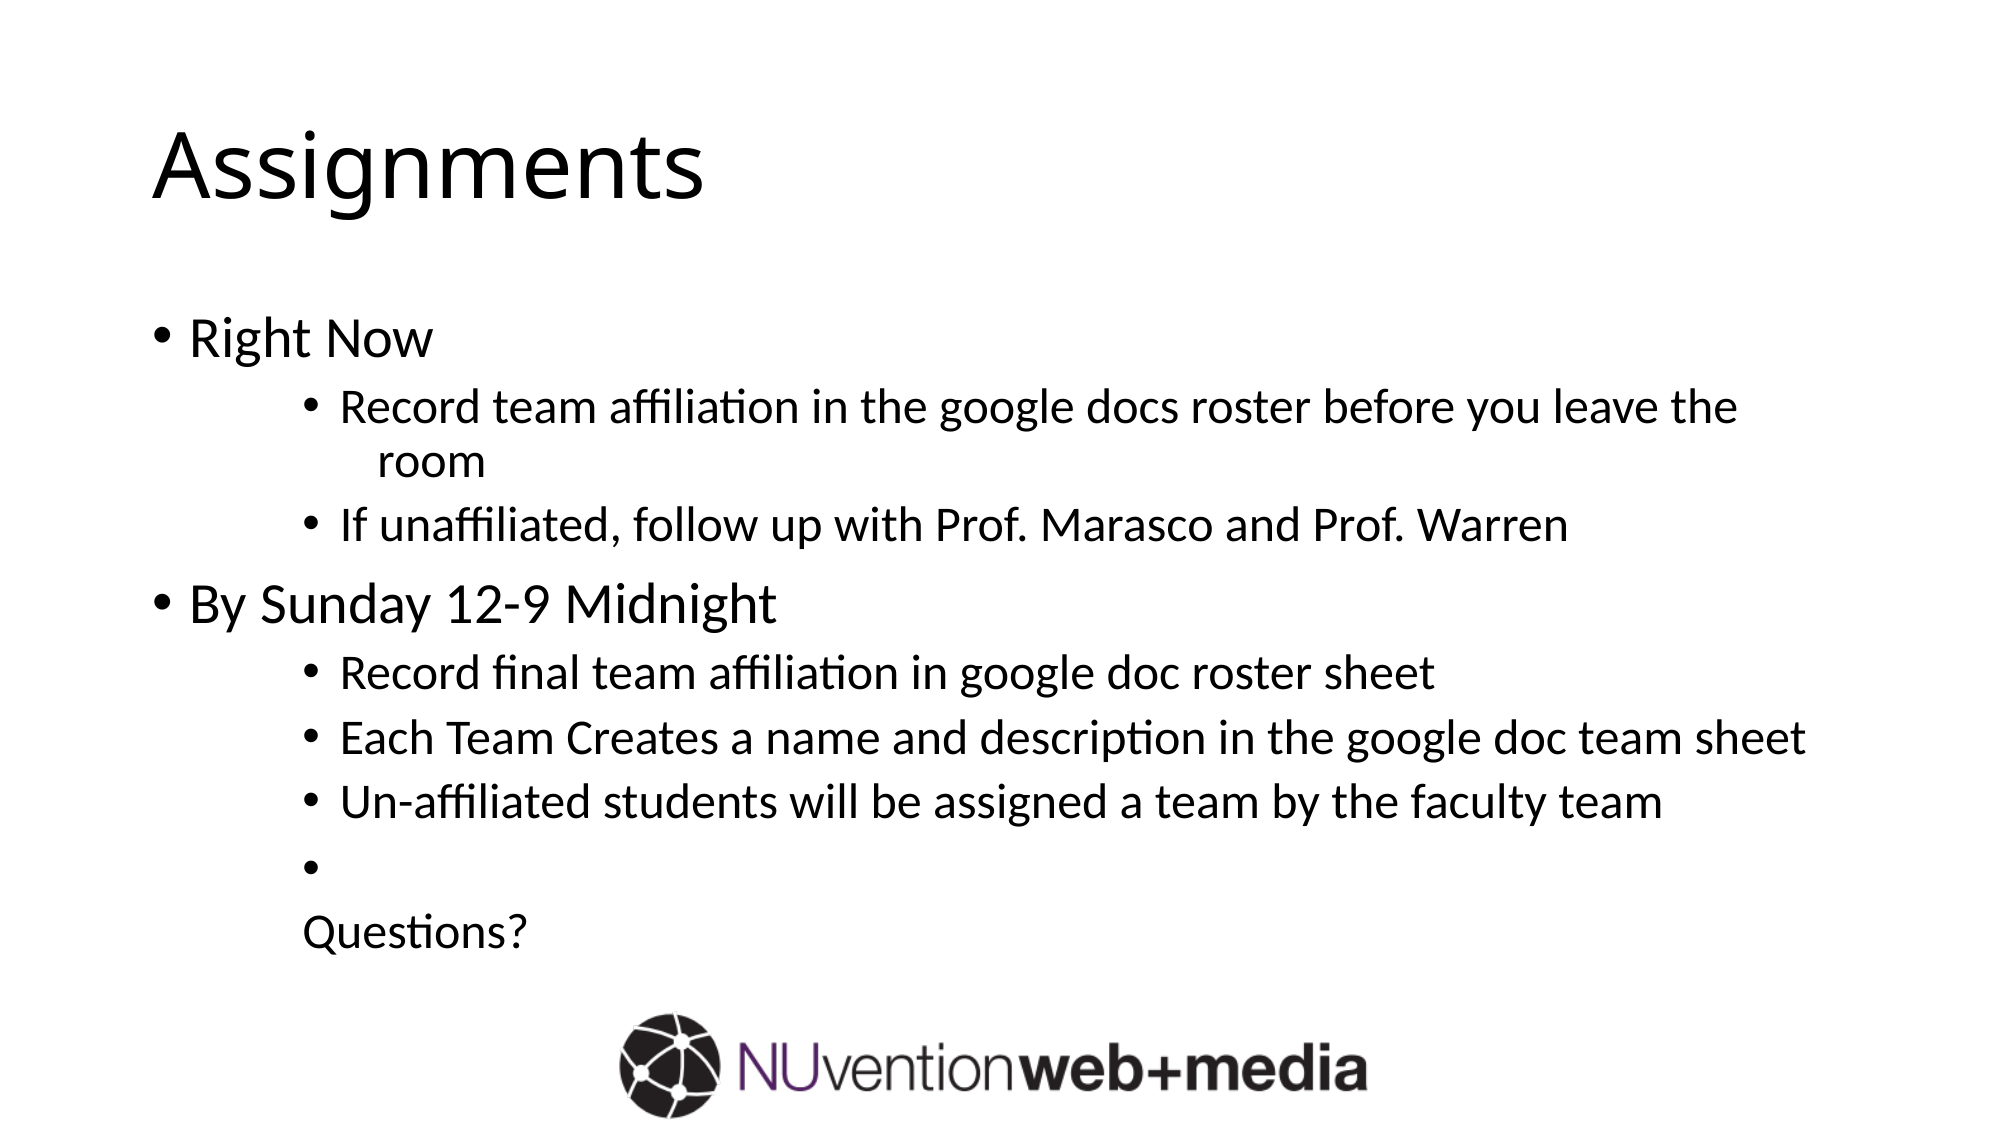

# Assignments
Right Now
Record team affiliation in the google docs roster before you leave the room
If unaffiliated, follow up with Prof. Marasco and Prof. Warren
By Sunday 12-9 Midnight
Record final team affiliation in google doc roster sheet
Each Team Creates a name and description in the google doc team sheet
Un-affiliated students will be assigned a team by the faculty team
Questions?